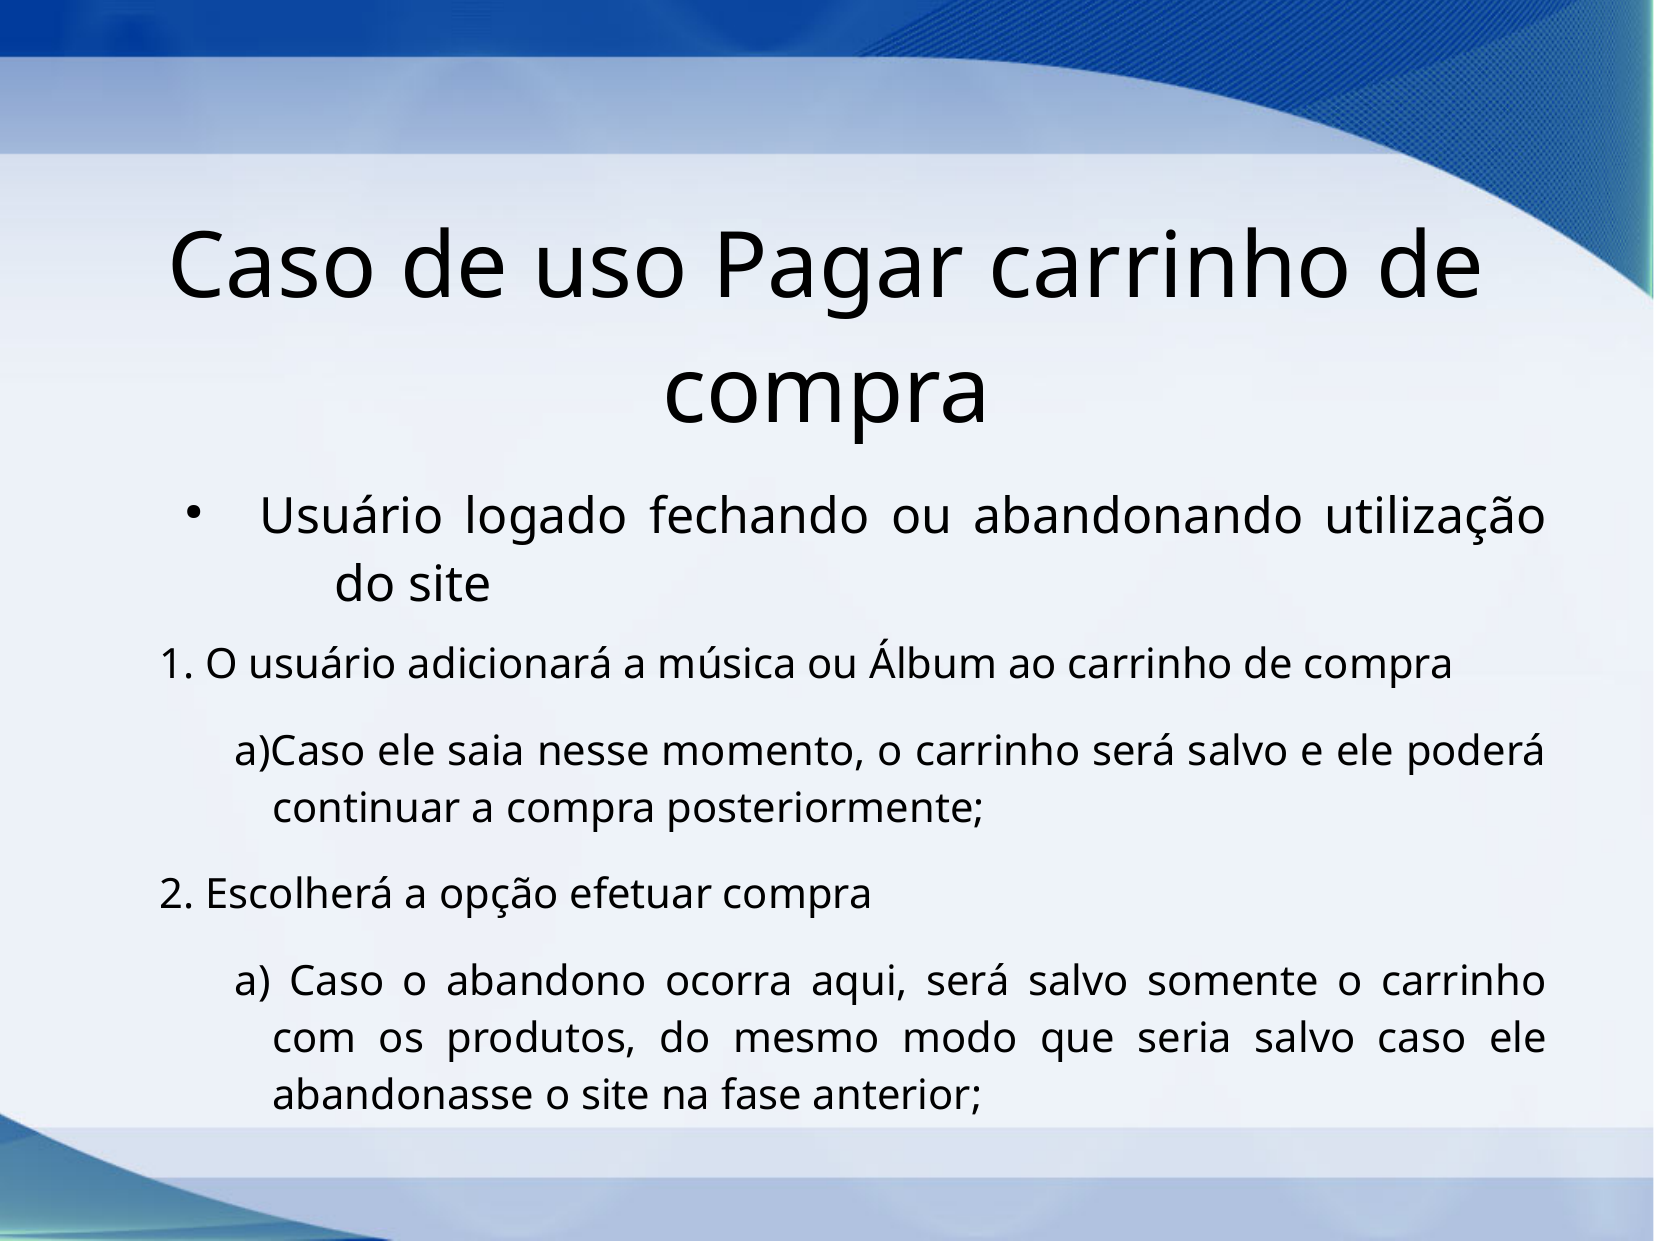

# Caso de uso Pagar carrinho de compra
Usuário logado fechando ou abandonando utilização do site
1. O usuário adicionará a música ou Álbum ao carrinho de compra
a)Caso ele saia nesse momento, o carrinho será salvo e ele poderá continuar a compra posteriormente;
2. Escolherá a opção efetuar compra
a) Caso o abandono ocorra aqui, será salvo somente o carrinho com os produtos, do mesmo modo que seria salvo caso ele abandonasse o site na fase anterior;